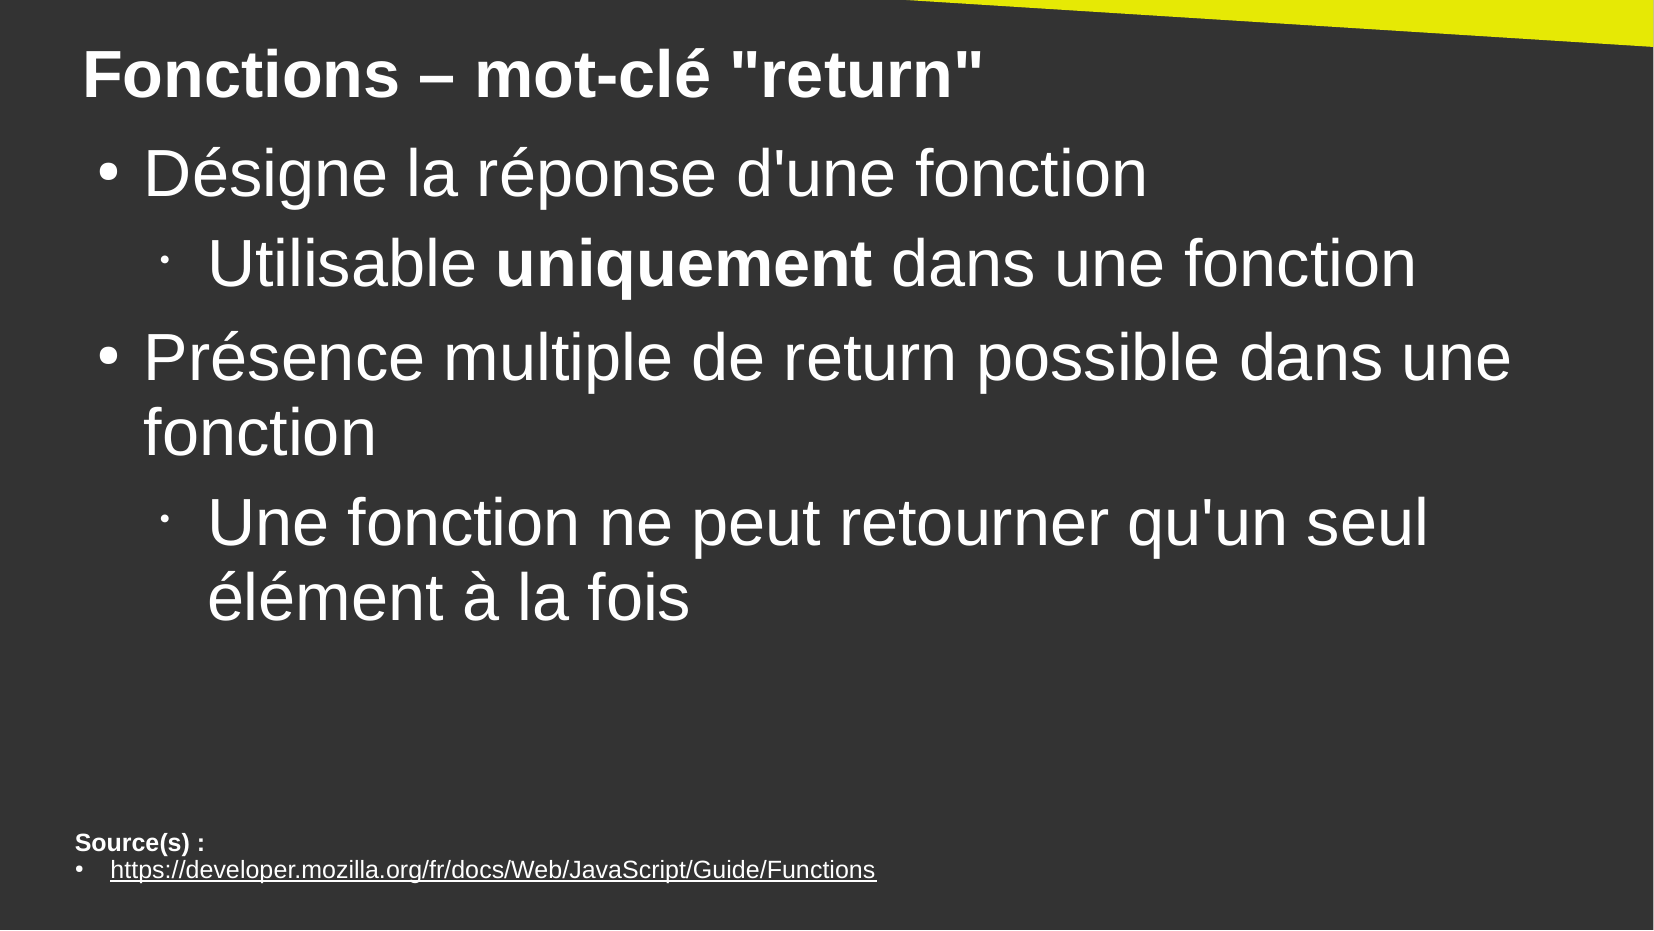

# Fonctions – mot-clé "return"
Désigne la réponse d'une fonction
Utilisable uniquement dans une fonction
Présence multiple de return possible dans une fonction
Une fonction ne peut retourner qu'un seul élément à la fois
Source(s) :
https://developer.mozilla.org/fr/docs/Web/JavaScript/Guide/Functions